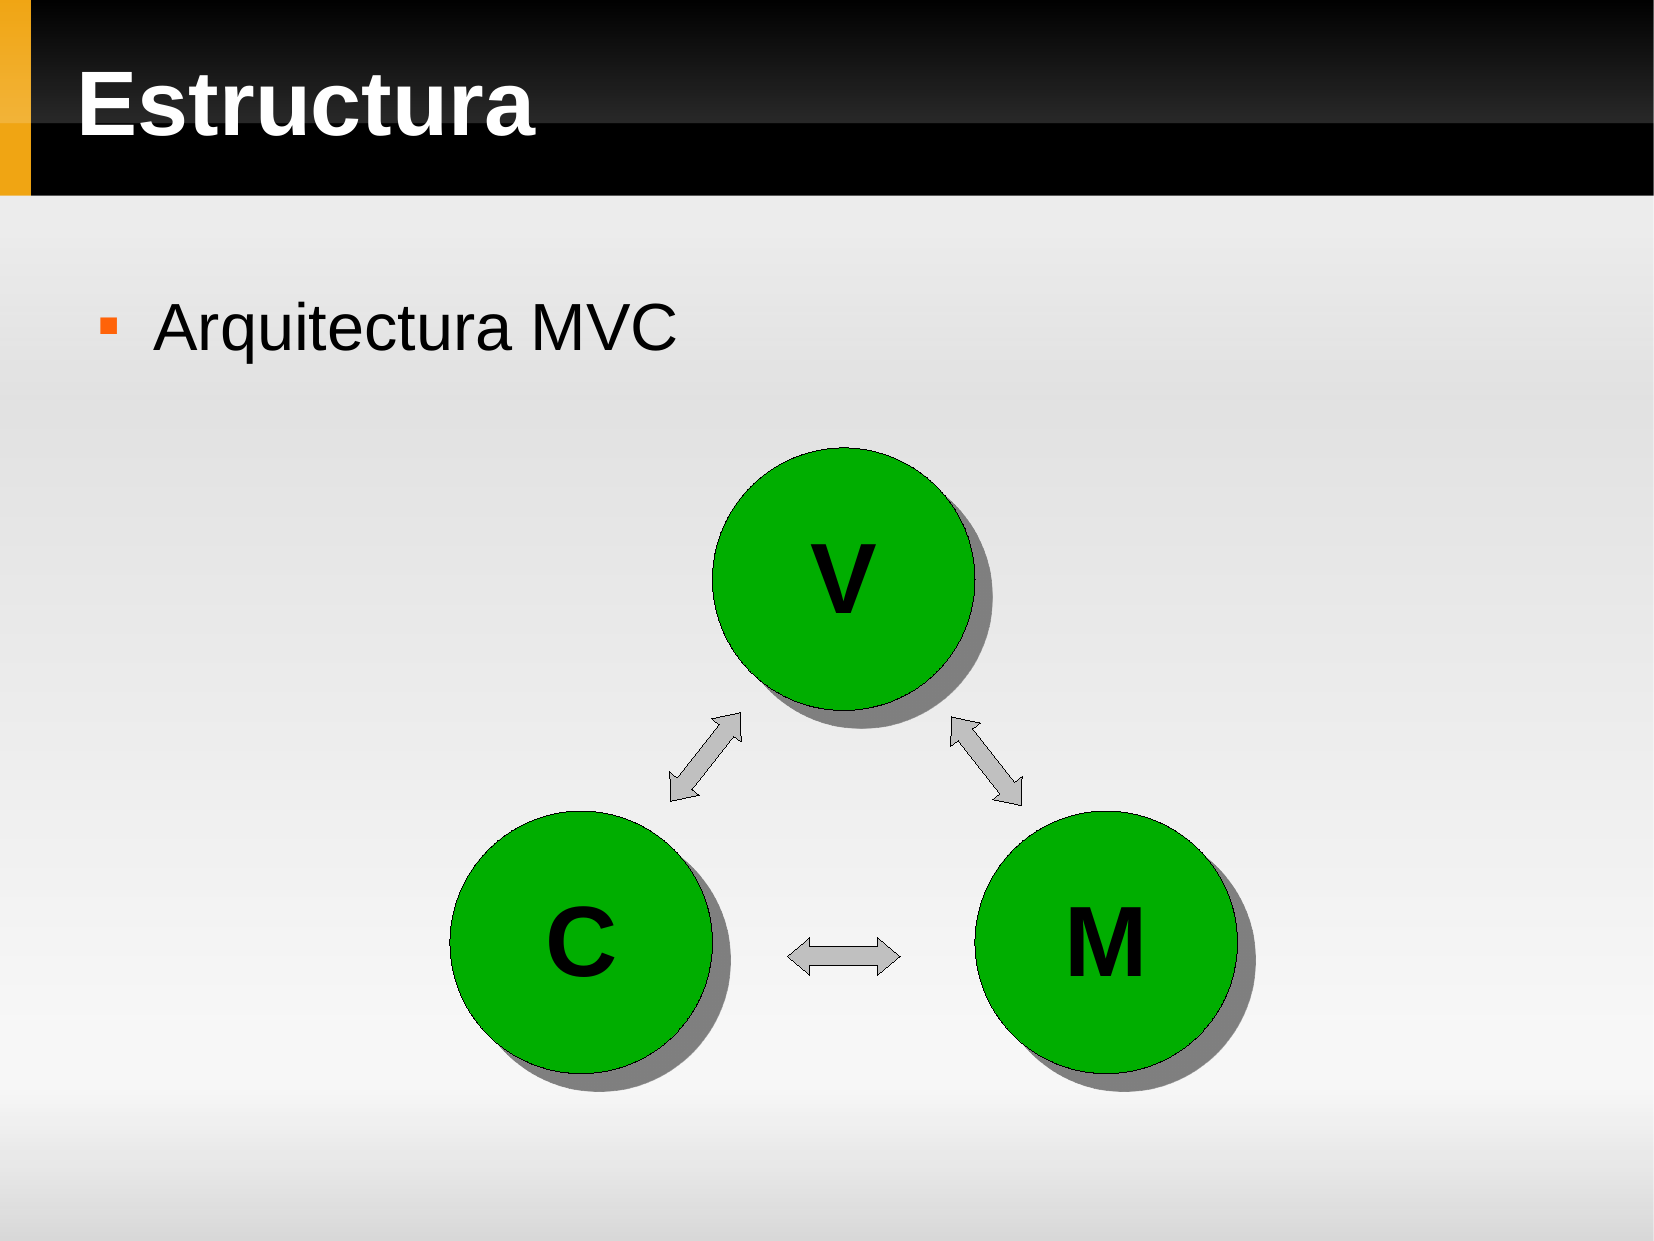

# Estructura
Arquitectura MVC
V
C
M